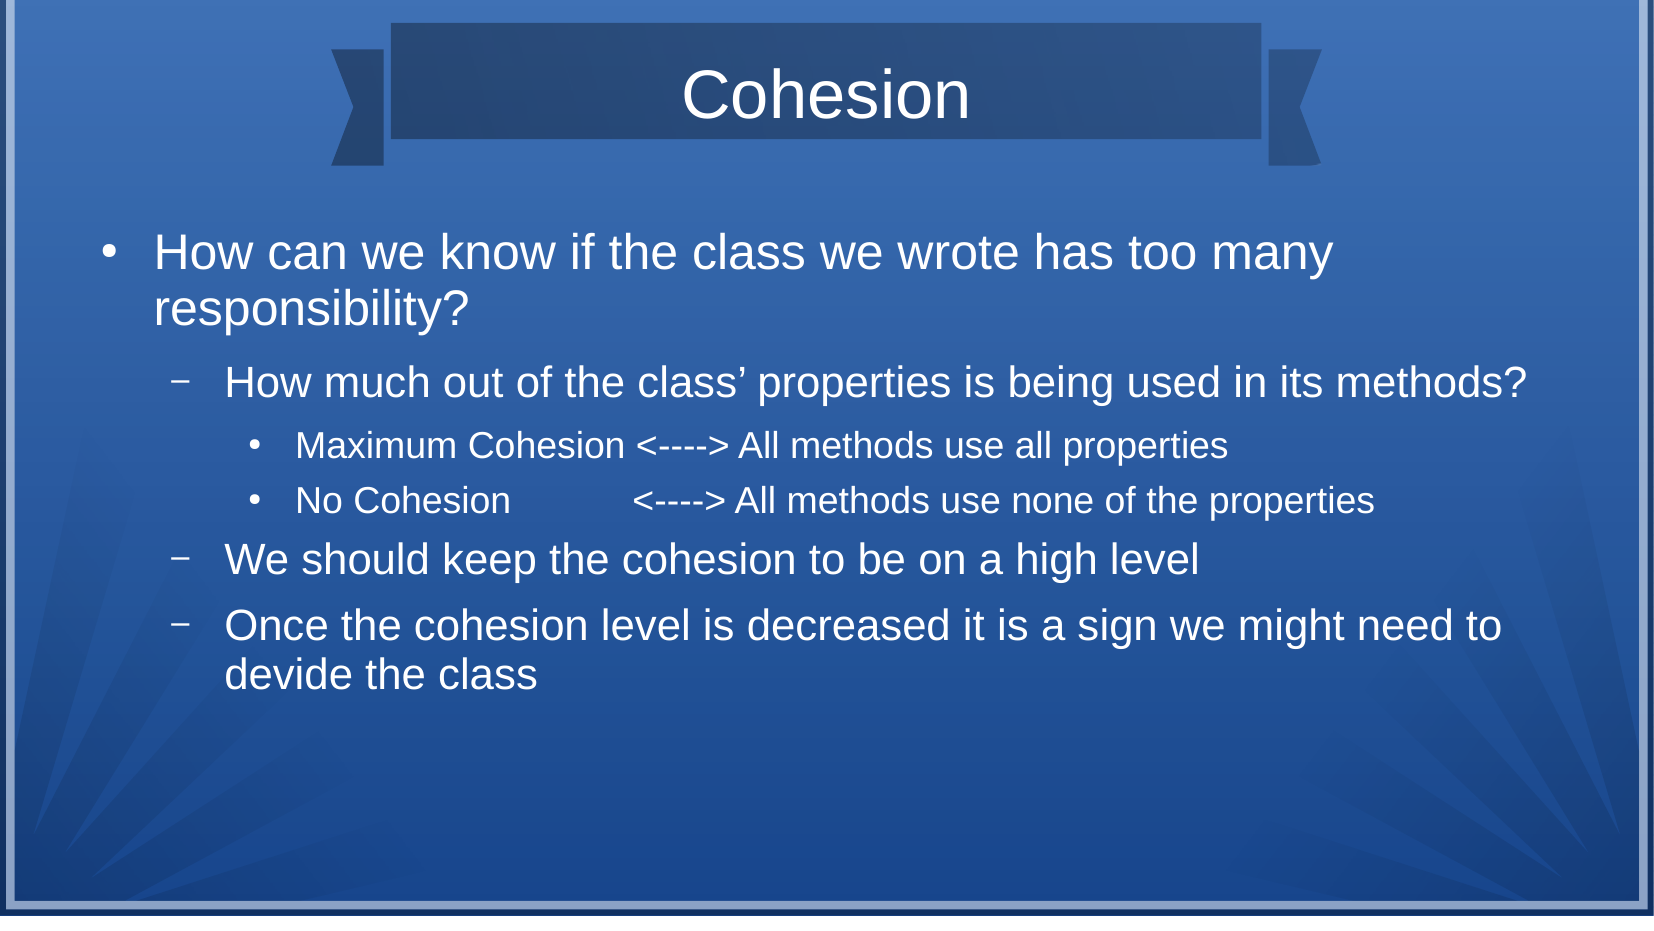

# Cohesion
How can we know if the class we wrote has too many responsibility?
How much out of the class’ properties is being used in its methods?
Maximum Cohesion <----> All methods use all properties
No Cohesion		 <----> All methods use none of the properties
We should keep the cohesion to be on a high level
Once the cohesion level is decreased it is a sign we might need to devide the class